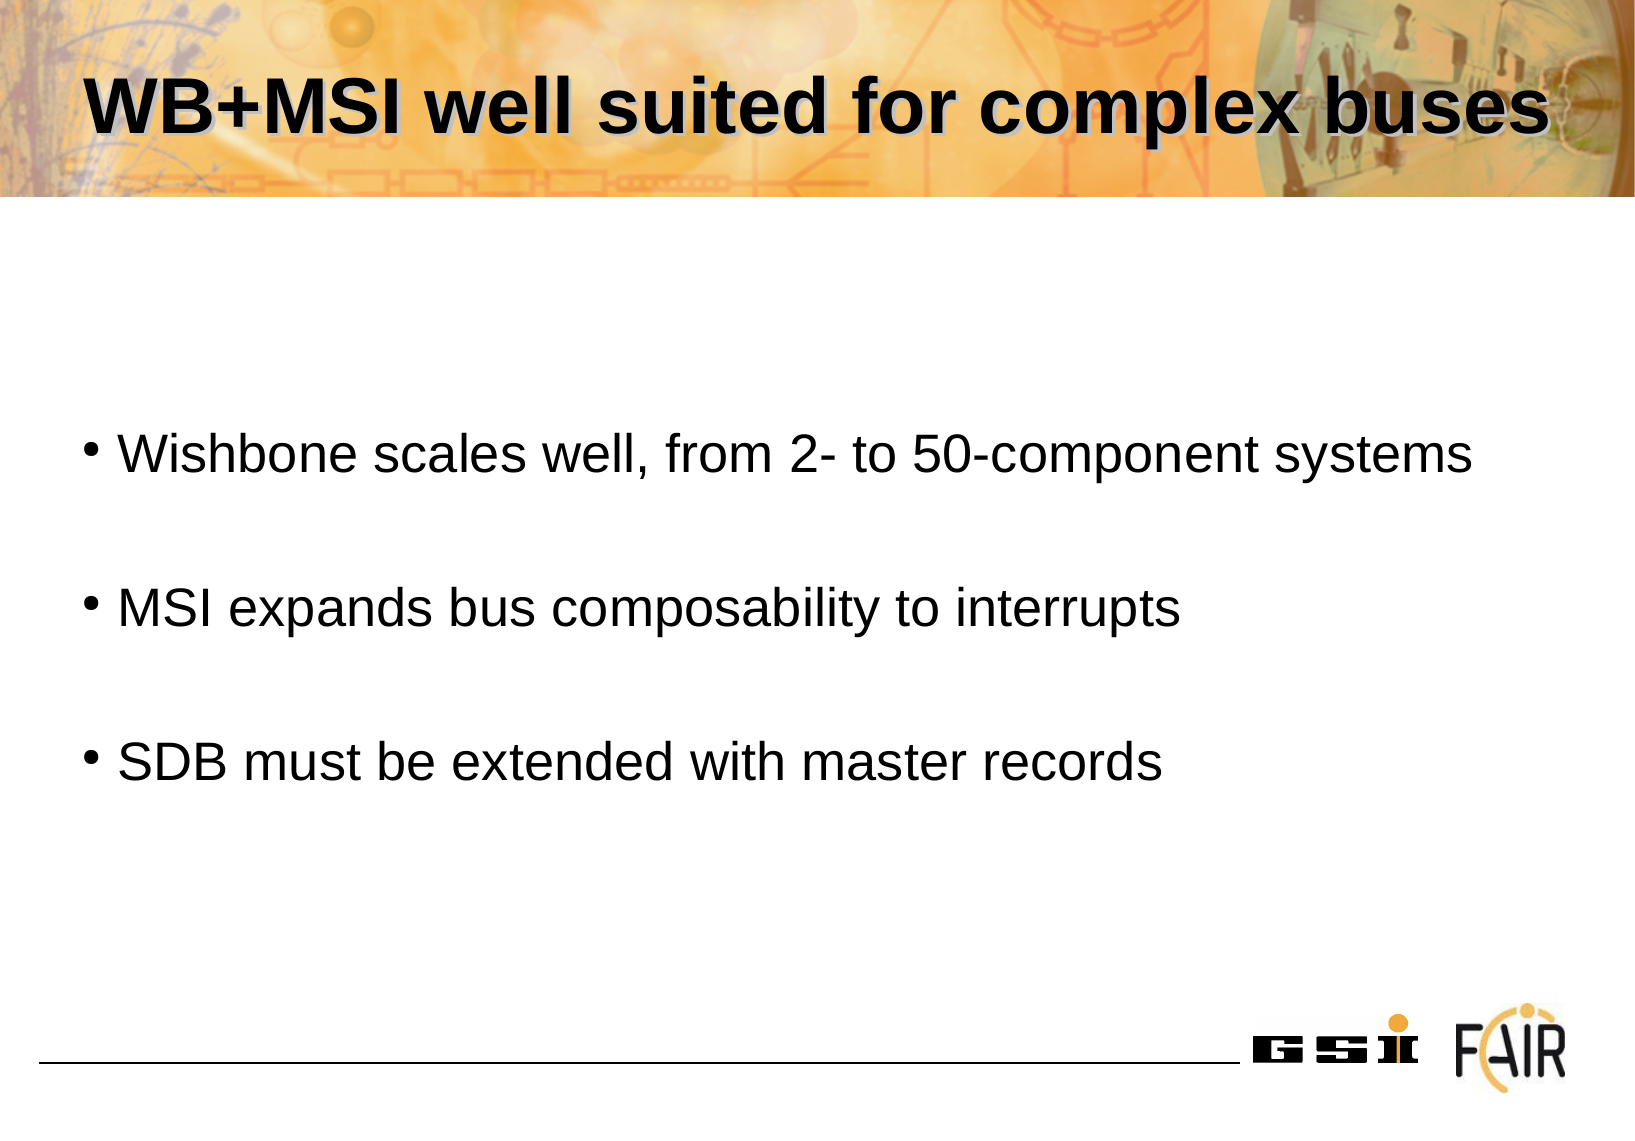

# WB+MSI well suited for complex buses
Wishbone scales well, from 2- to 50-component systems
MSI expands bus composability to interrupts
SDB must be extended with master records